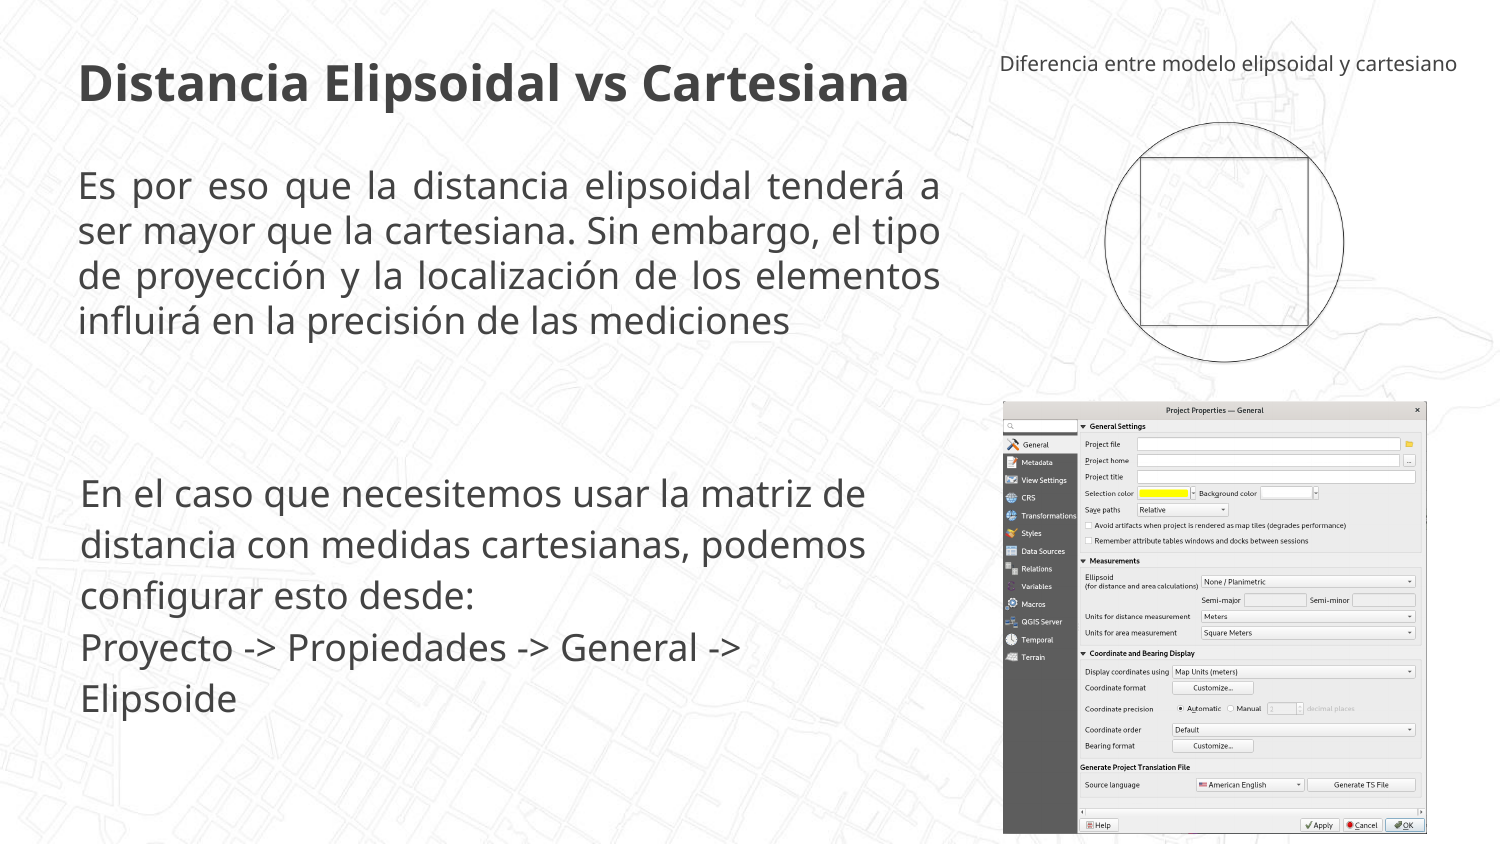

Diferencia entre modelo elipsoidal y cartesiano
Distancia Elipsoidal vs Cartesiana
Es por eso que la distancia elipsoidal tenderá a ser mayor que la cartesiana. Sin embargo, el tipo de proyección y la localización de los elementos influirá en la precisión de las mediciones
En el caso que necesitemos usar la matriz de distancia con medidas cartesianas, podemos configurar esto desde:
Proyecto -> Propiedades -> General -> Elipsoide